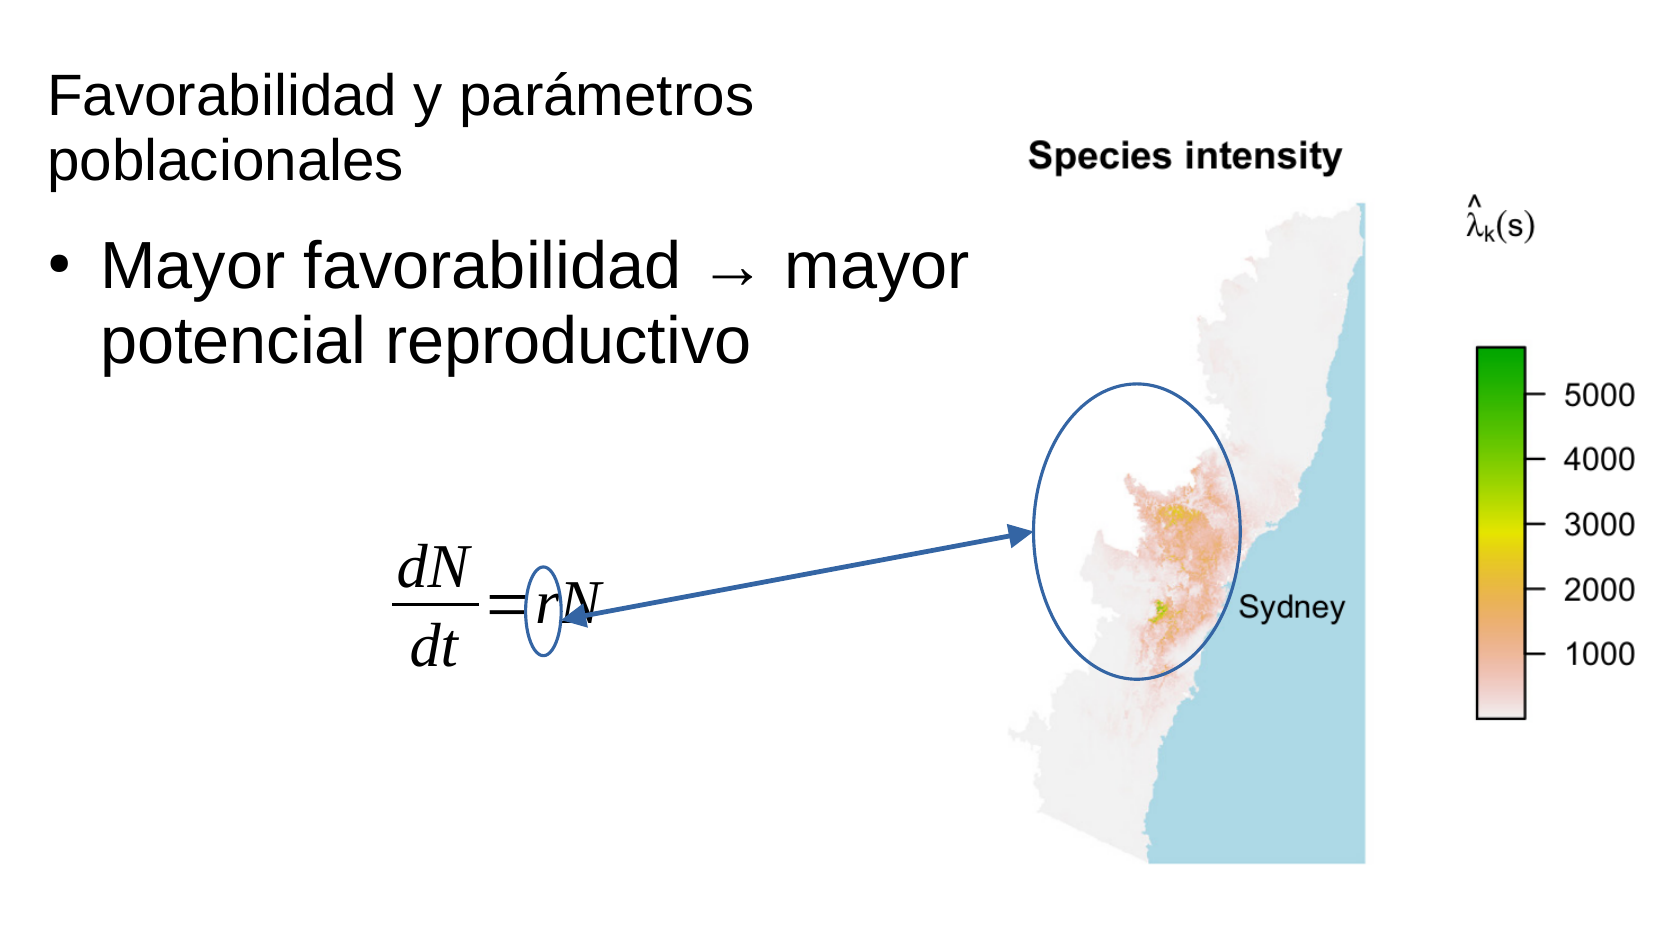

# Favorabilidad y parámetros poblacionales
Mayor favorabilidad → mayor potencial reproductivo